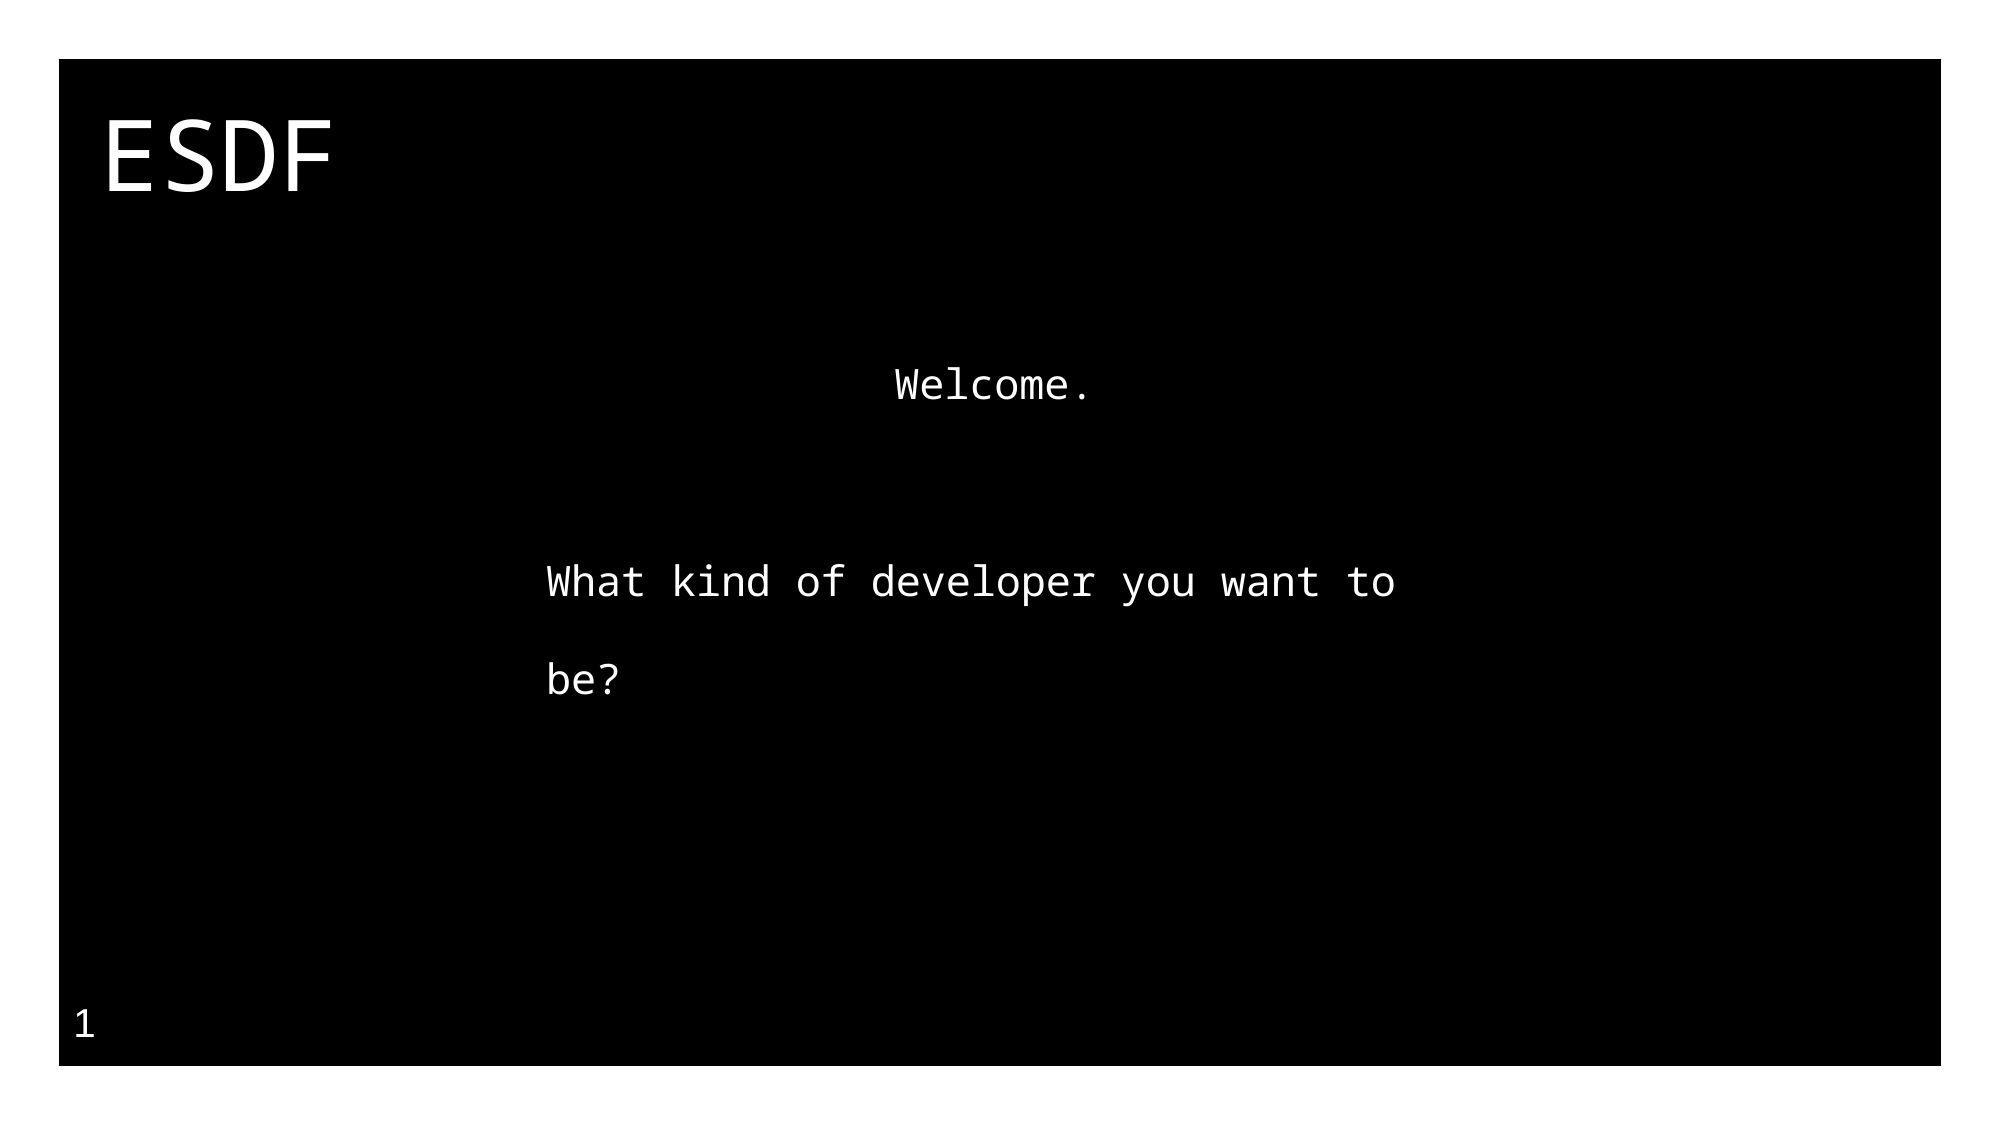

# ESDF
Welcome.
What kind of developer you want to be?
1